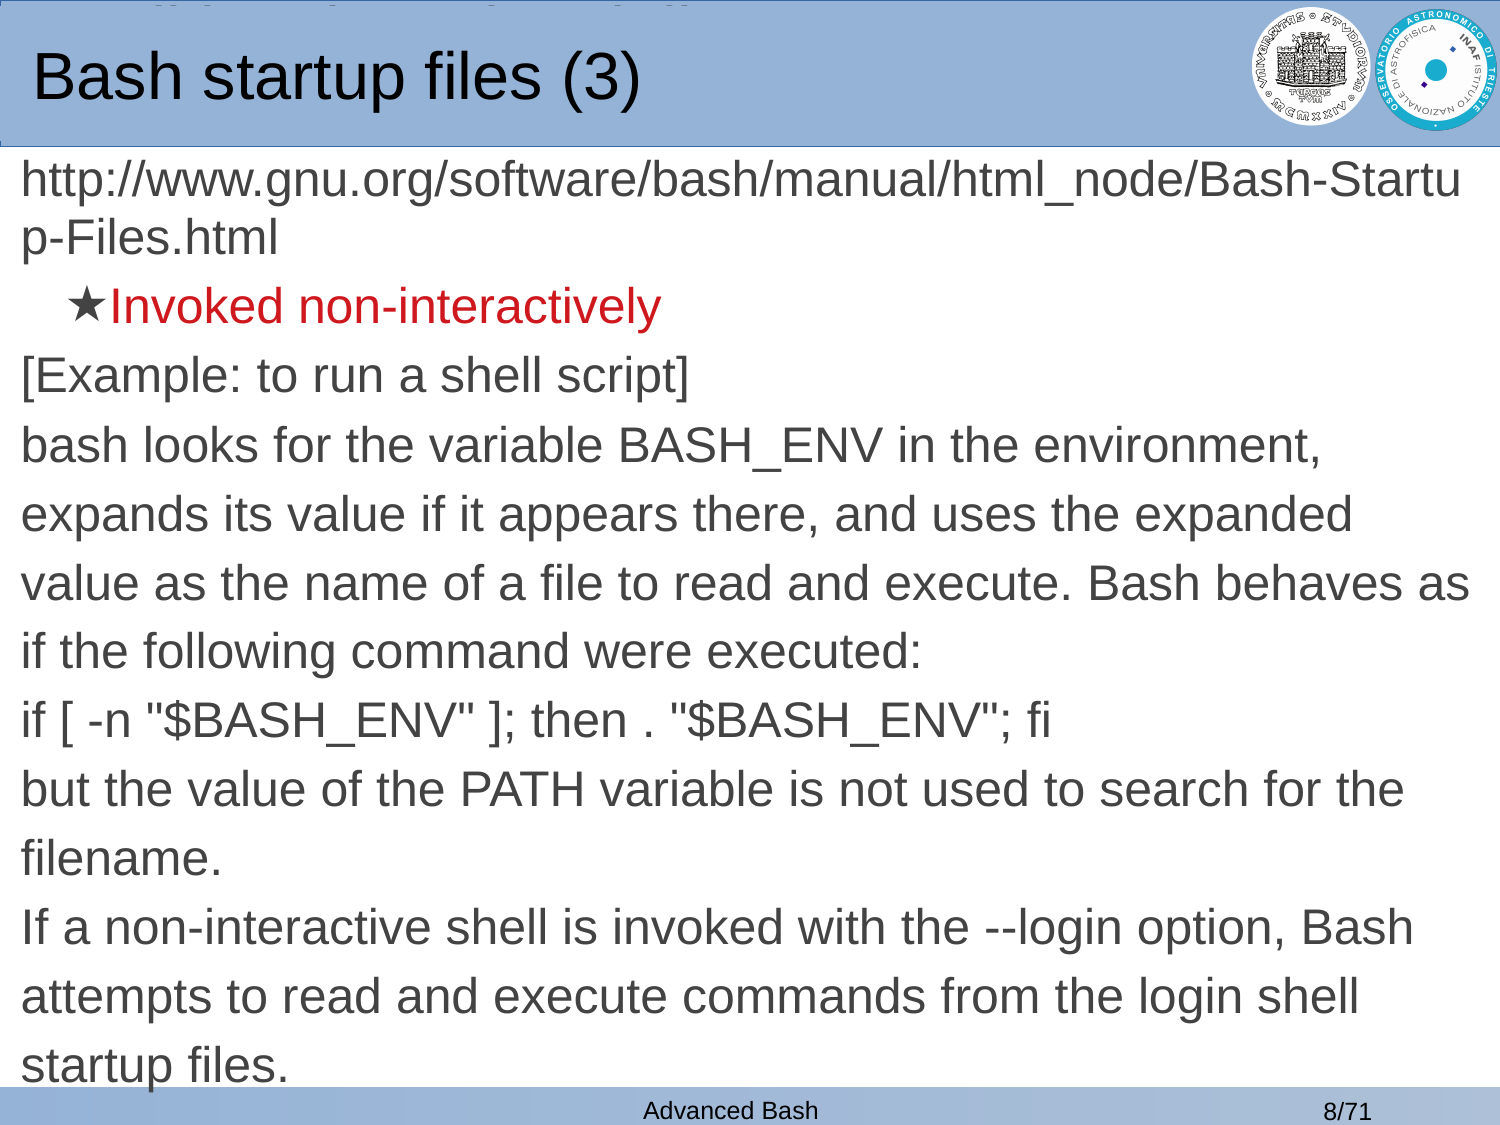

Traditional service delivery
Bash startup files (3)
# http://www.gnu.org/software/bash/manual/html_node/Bash-Startup-Files.html
Invoked non-interactively
[Example: to run a shell script]
bash looks for the variable BASH_ENV in the environment, expands its value if it appears there, and uses the expanded value as the name of a file to read and execute. Bash behaves as if the following command were executed:
if [ -n "$BASH_ENV" ]; then . "$BASH_ENV"; fi
but the value of the PATH variable is not used to search for the filename.
If a non-interactive shell is invoked with the --login option, Bash attempts to read and execute commands from the login shell startup files.